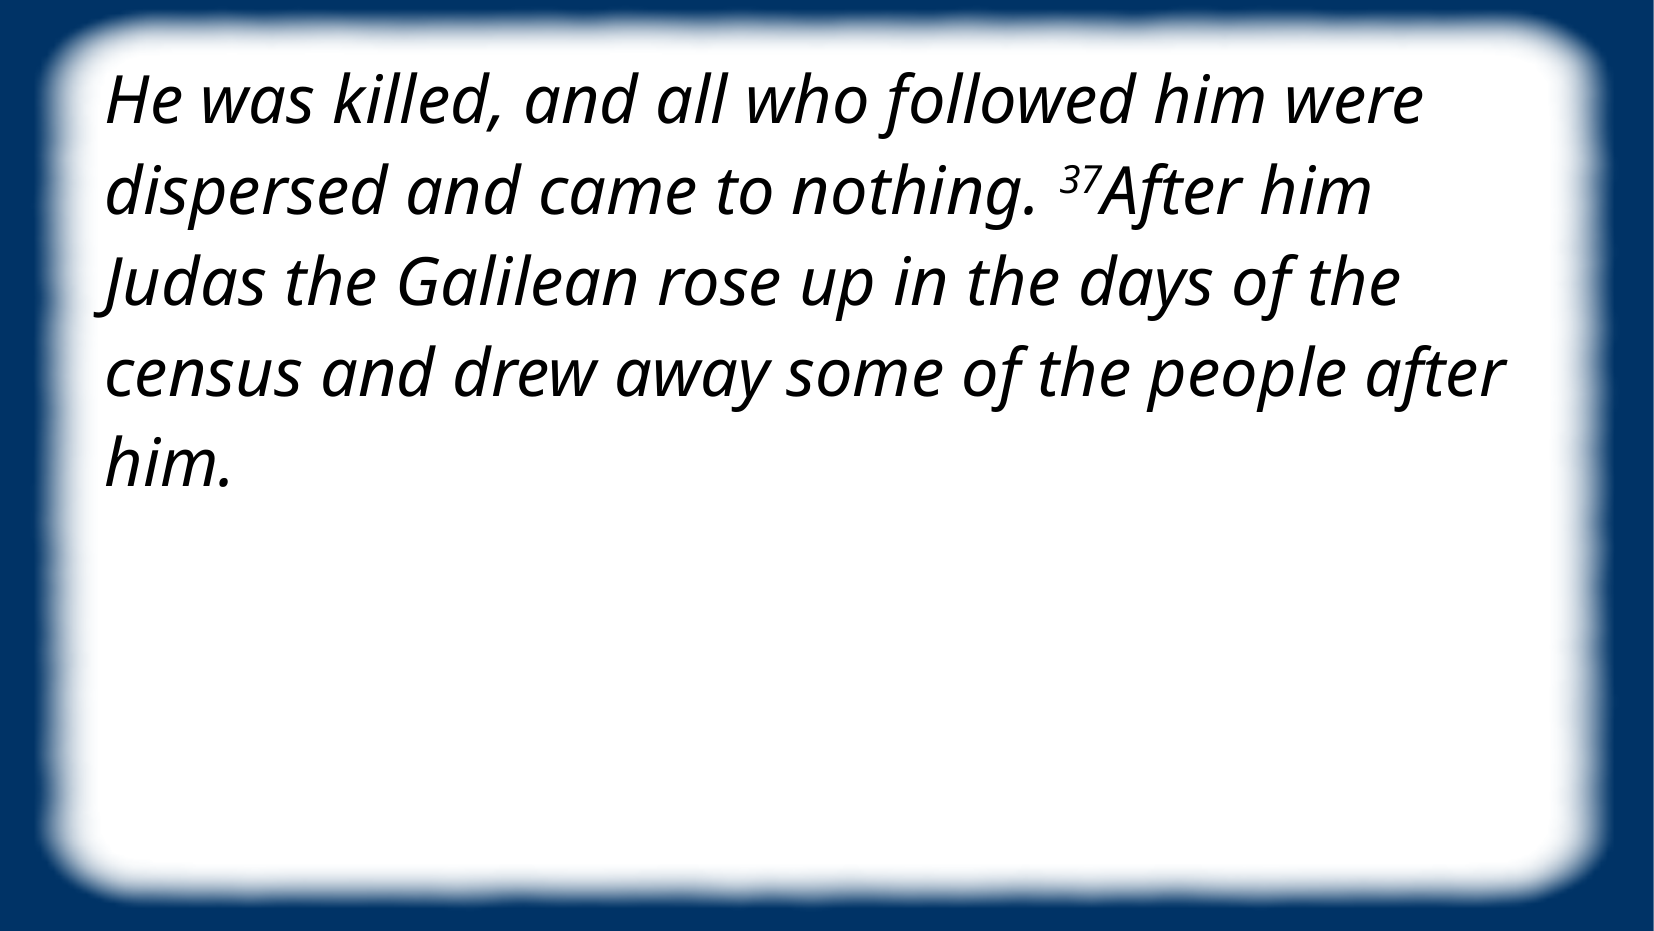

He was killed, and all who followed him were dispersed and came to nothing. 37After him Judas the Galilean rose up in the days of the census and drew away some of the people after him.